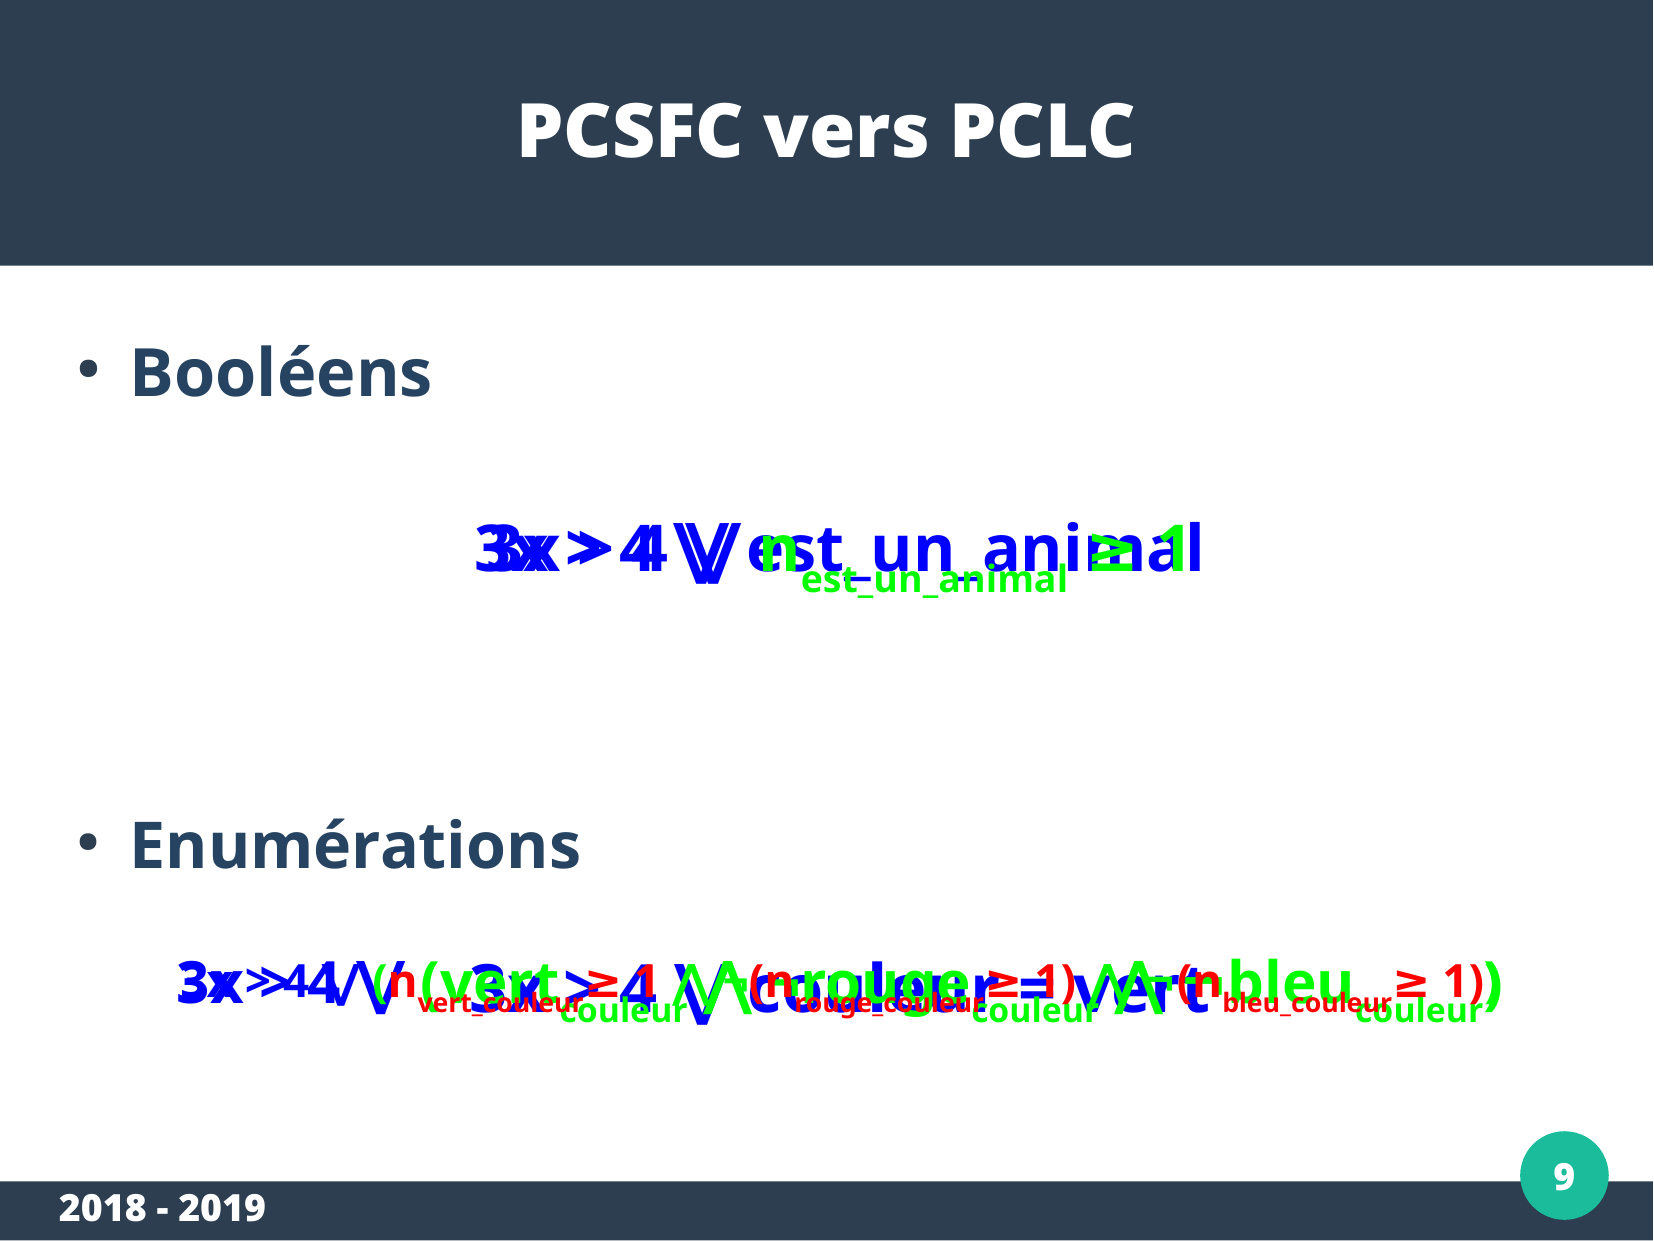

# PCSFC vers PCLC
Booléens
Enumérations
3x > 4 ⋁ est_un_animal
3x > 4 ⋁ nest_un_animal ≥ 1
3x > 4 ⋁ couleur = vert
3x > 4 ⋁ (vertcouleur ⋀ ¬rougecouleur ⋀ ¬bleucouleur)
3x > 4 ⋁ (nvert_couleur≥ 1 ⋀ ¬(nrouge_couleur≥ 1) ⋀ ¬(nbleu_couleur≥ 1))
9
2018 - 2019